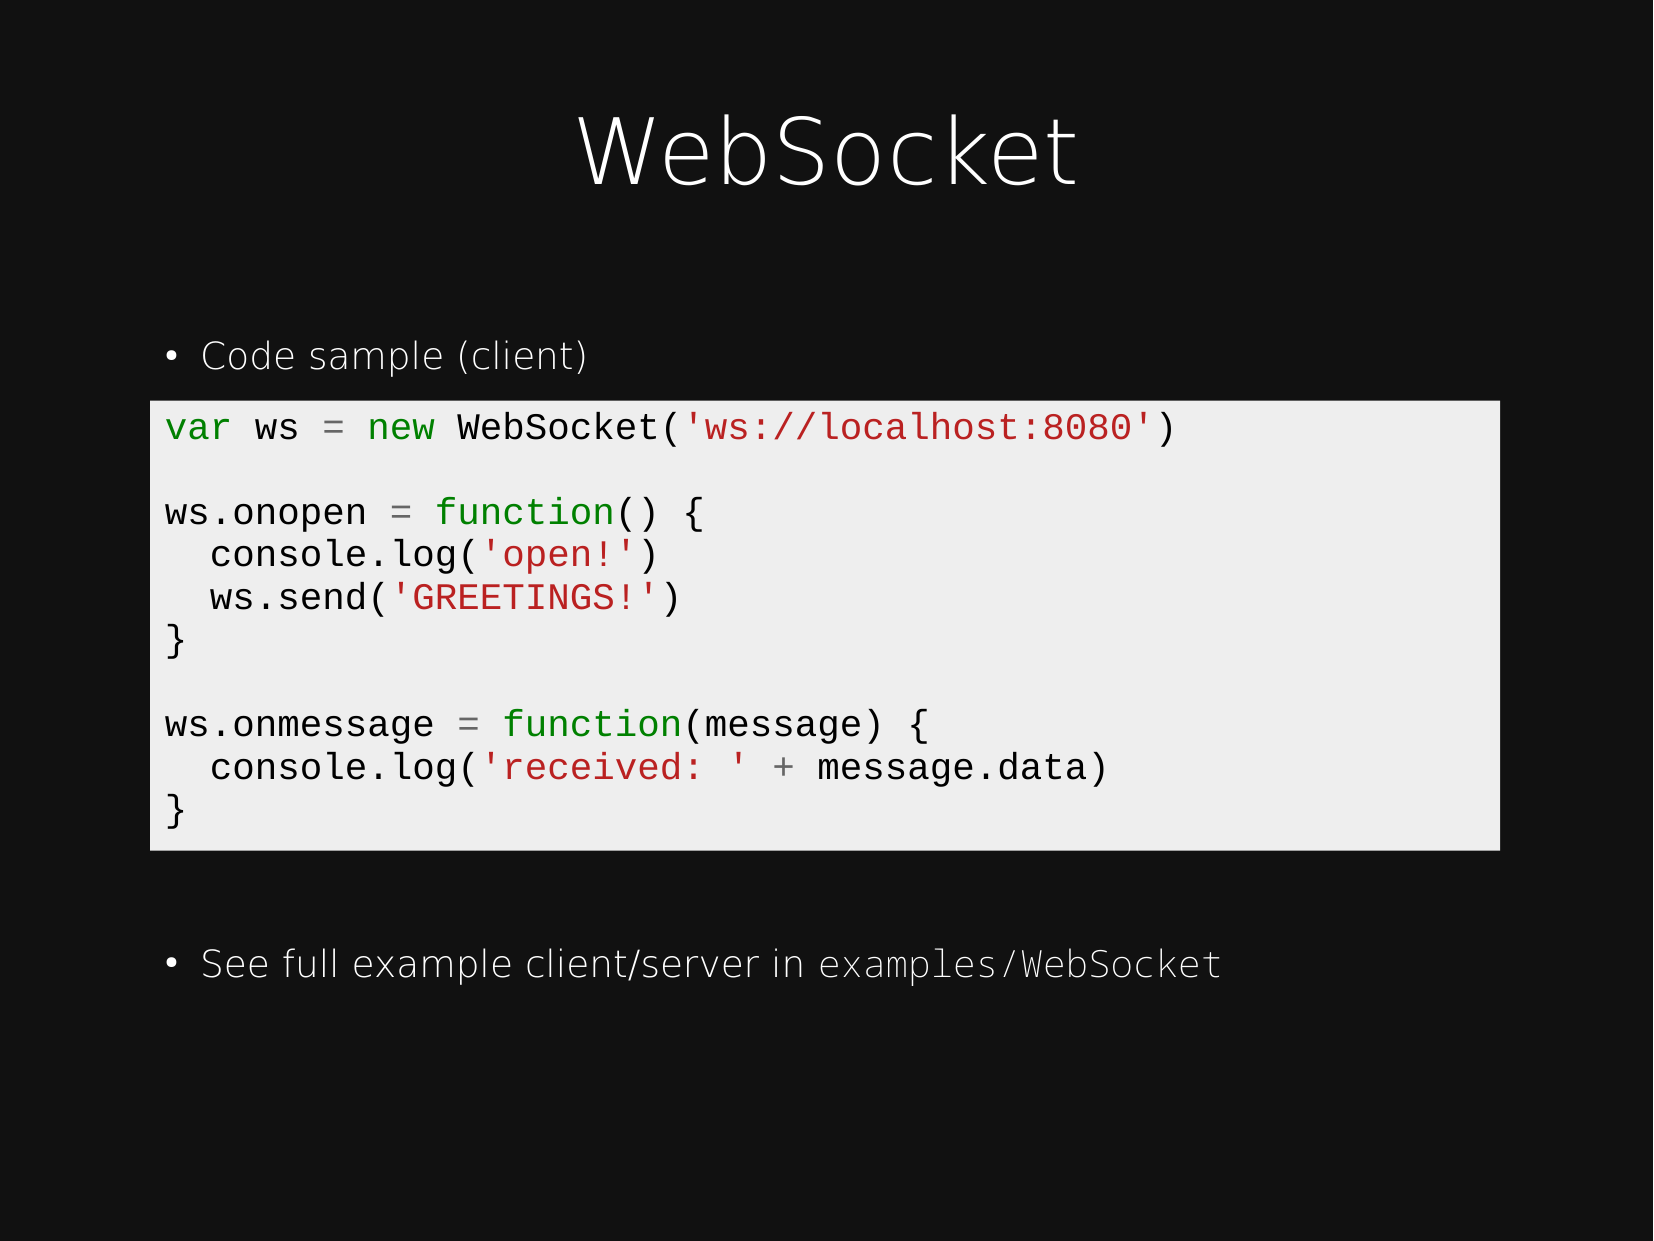

# WebSocket
Code sample (client)
var ws = new WebSocket('ws://localhost:8080')
ws.onopen = function() {
 console.log('open!')
 ws.send('GREETINGS!')
}
ws.onmessage = function(message) {
 console.log('received: ' + message.data)
}
See full example client/server in examples/WebSocket